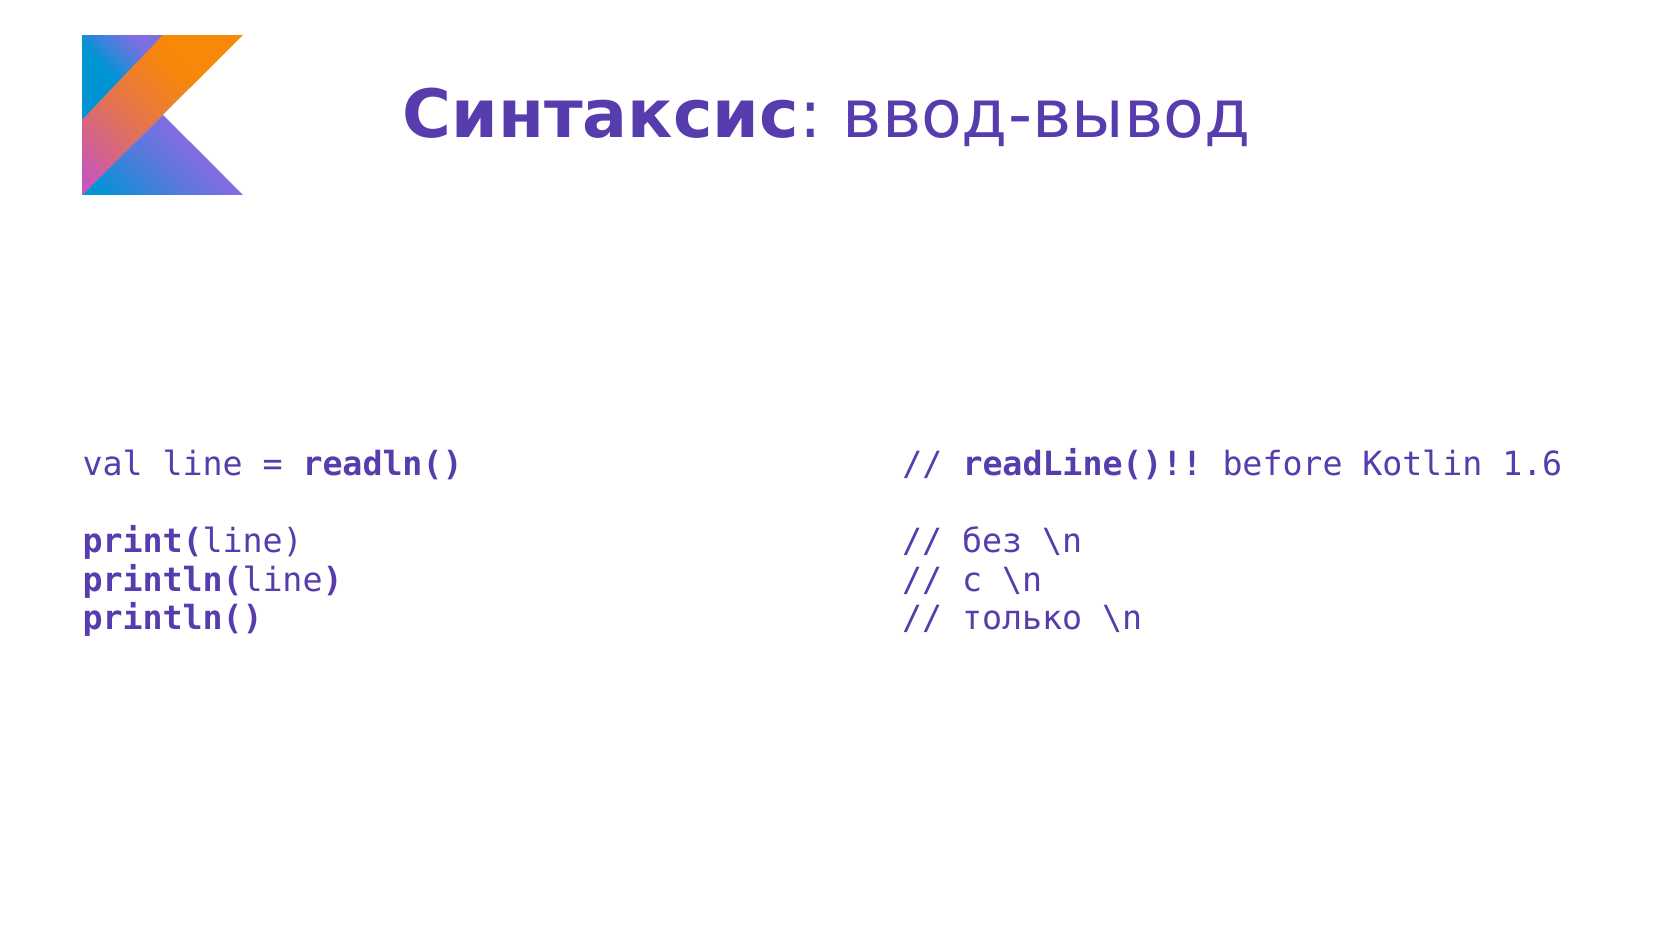

# Синтаксис: ввод-вывод
val line = readln() // readLine()!! before Kotlin 1.6
print(line) // без \n
println(line) // с \n
println() // только \n